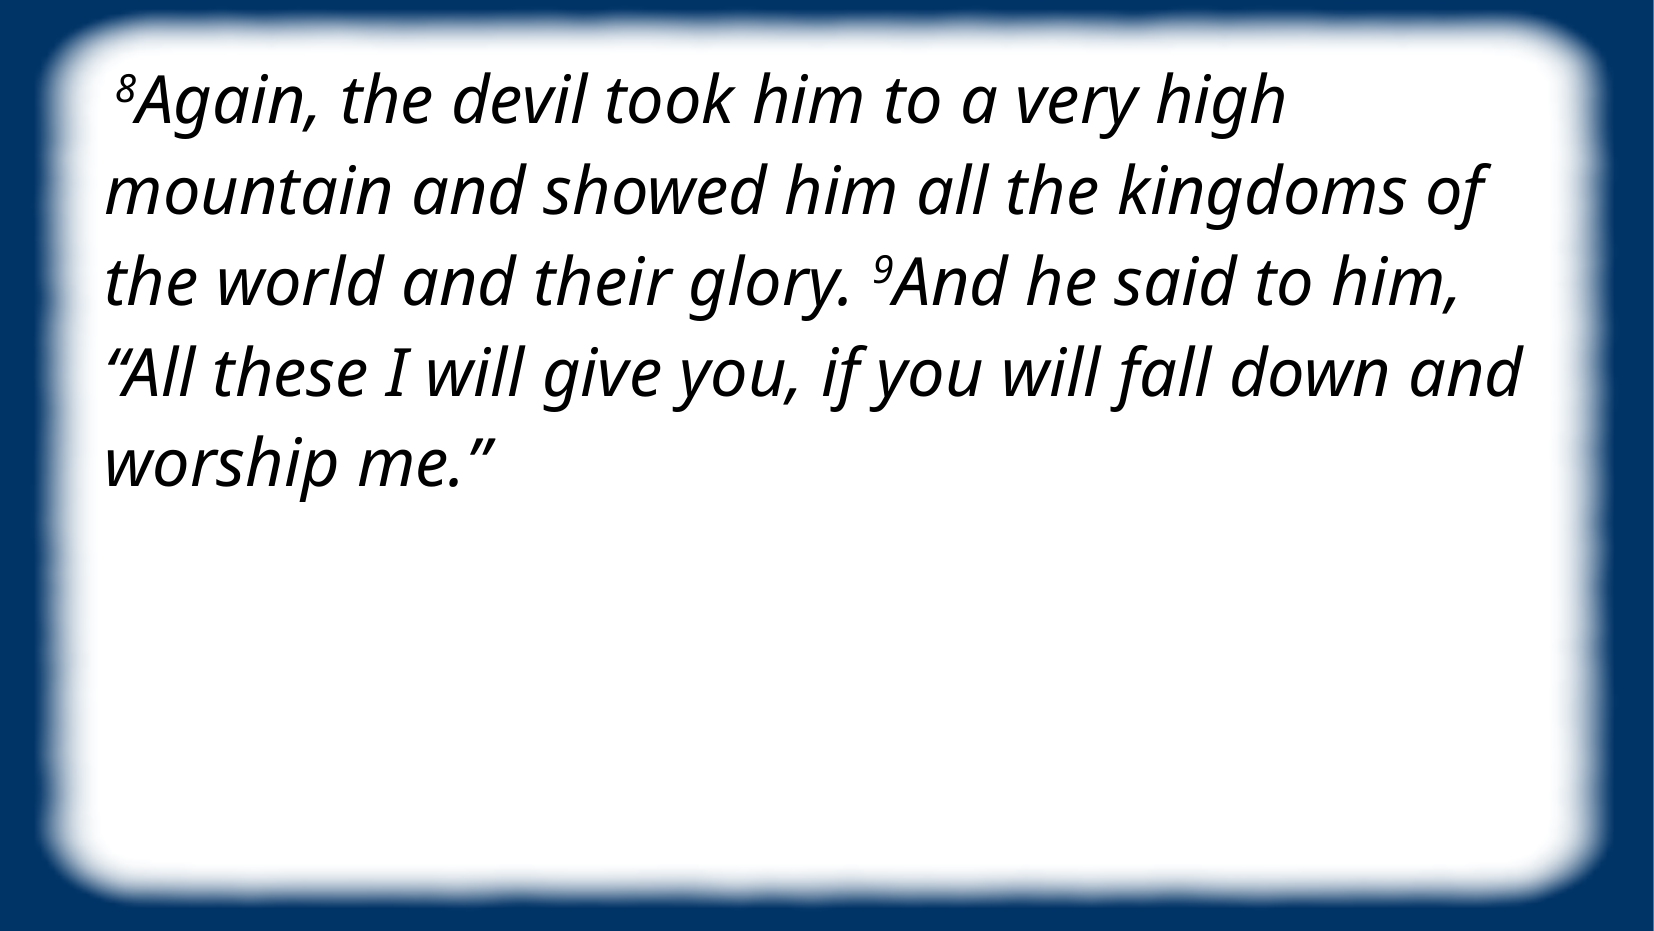

8Again, the devil took him to a very high mountain and showed him all the kingdoms of the world and their glory. 9And he said to him, “All these I will give you, if you will fall down and worship me.”